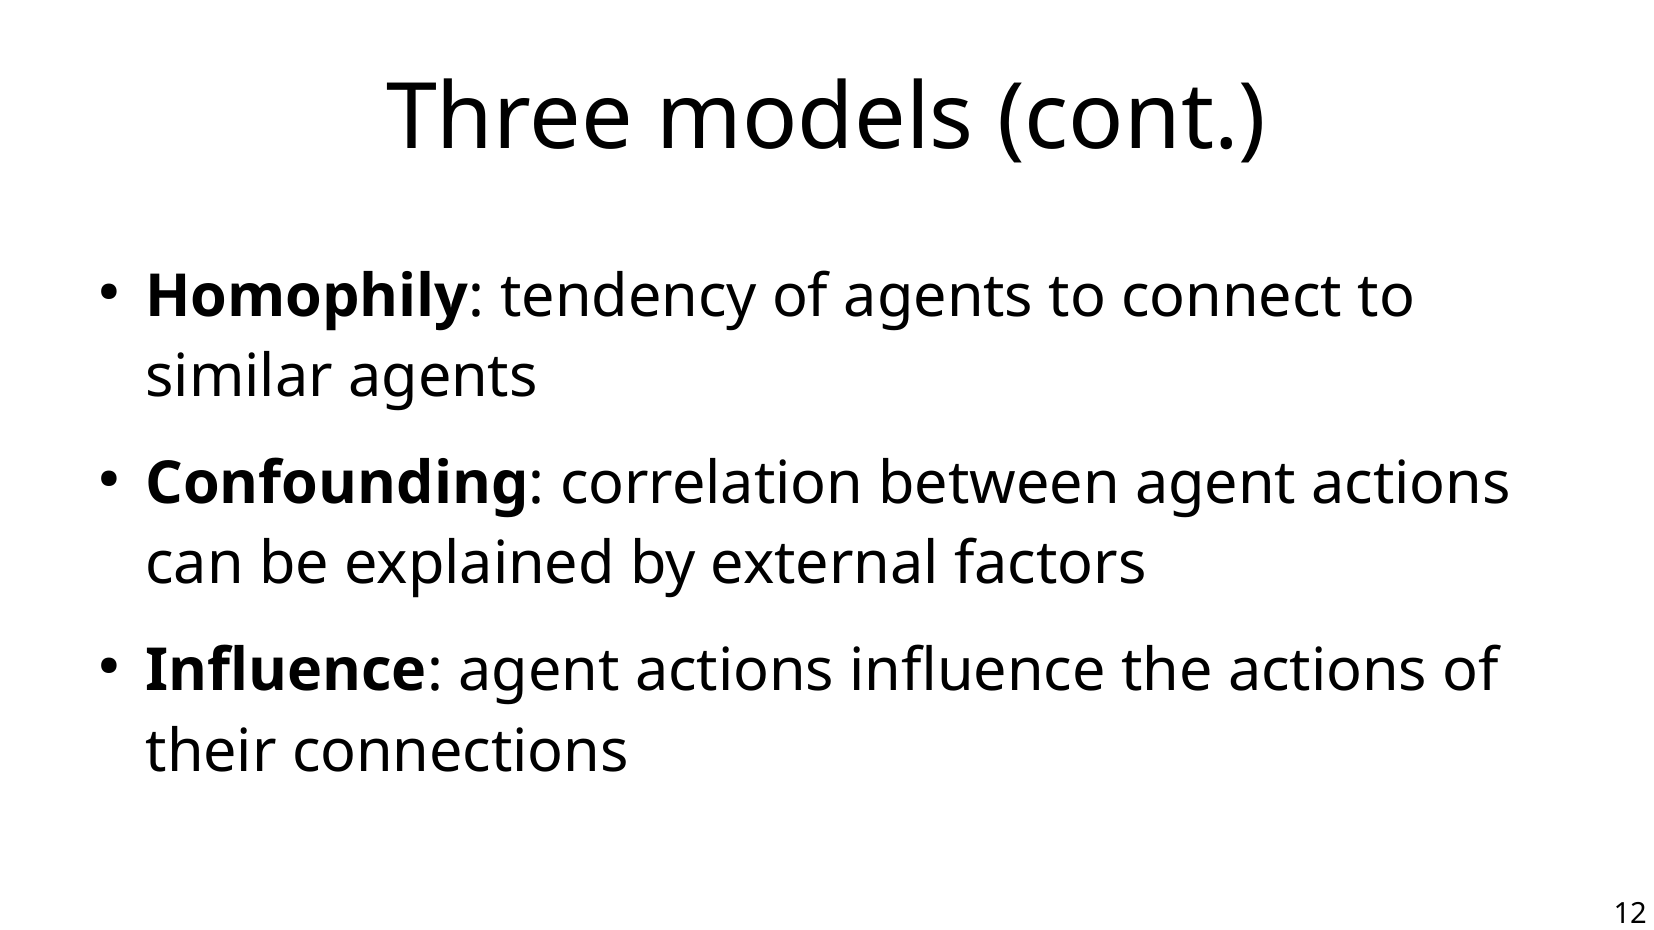

# Three models (cont.)
Homophily: tendency of agents to connect to similar agents
Confounding: correlation between agent actions can be explained by external factors
Influence: agent actions influence the actions of their connections
12